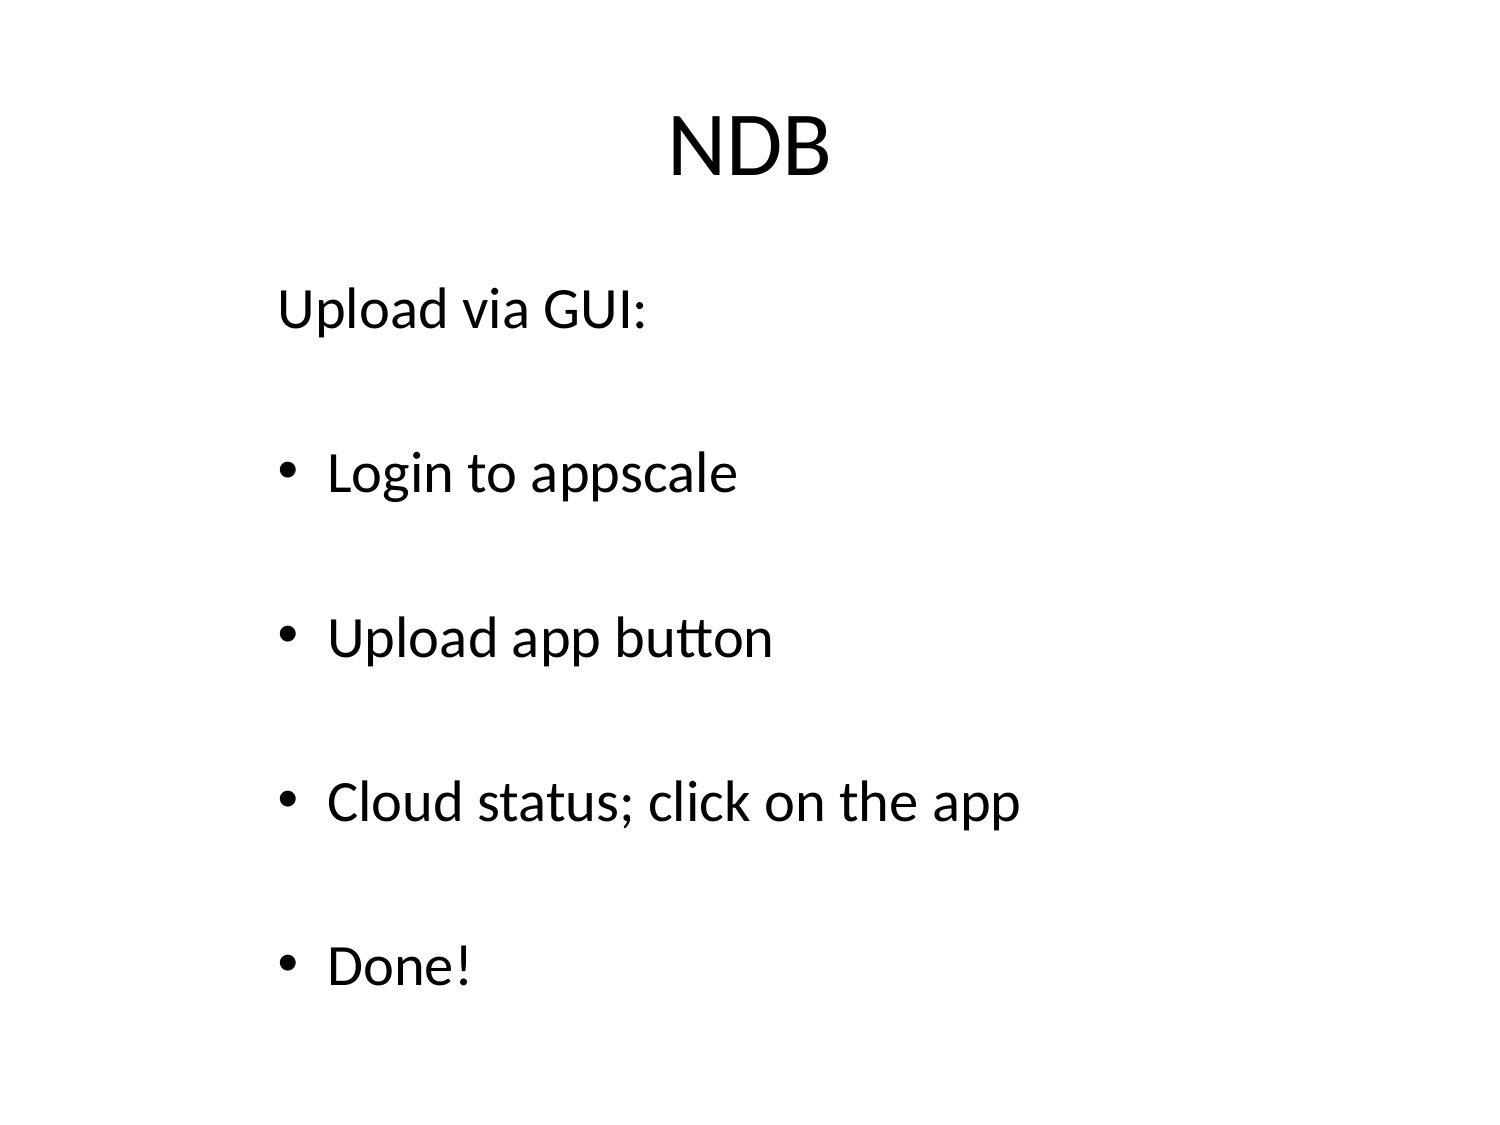

# NDB
Upload via GUI:
Login to appscale
Upload app button
Cloud status; click on the app
Done!